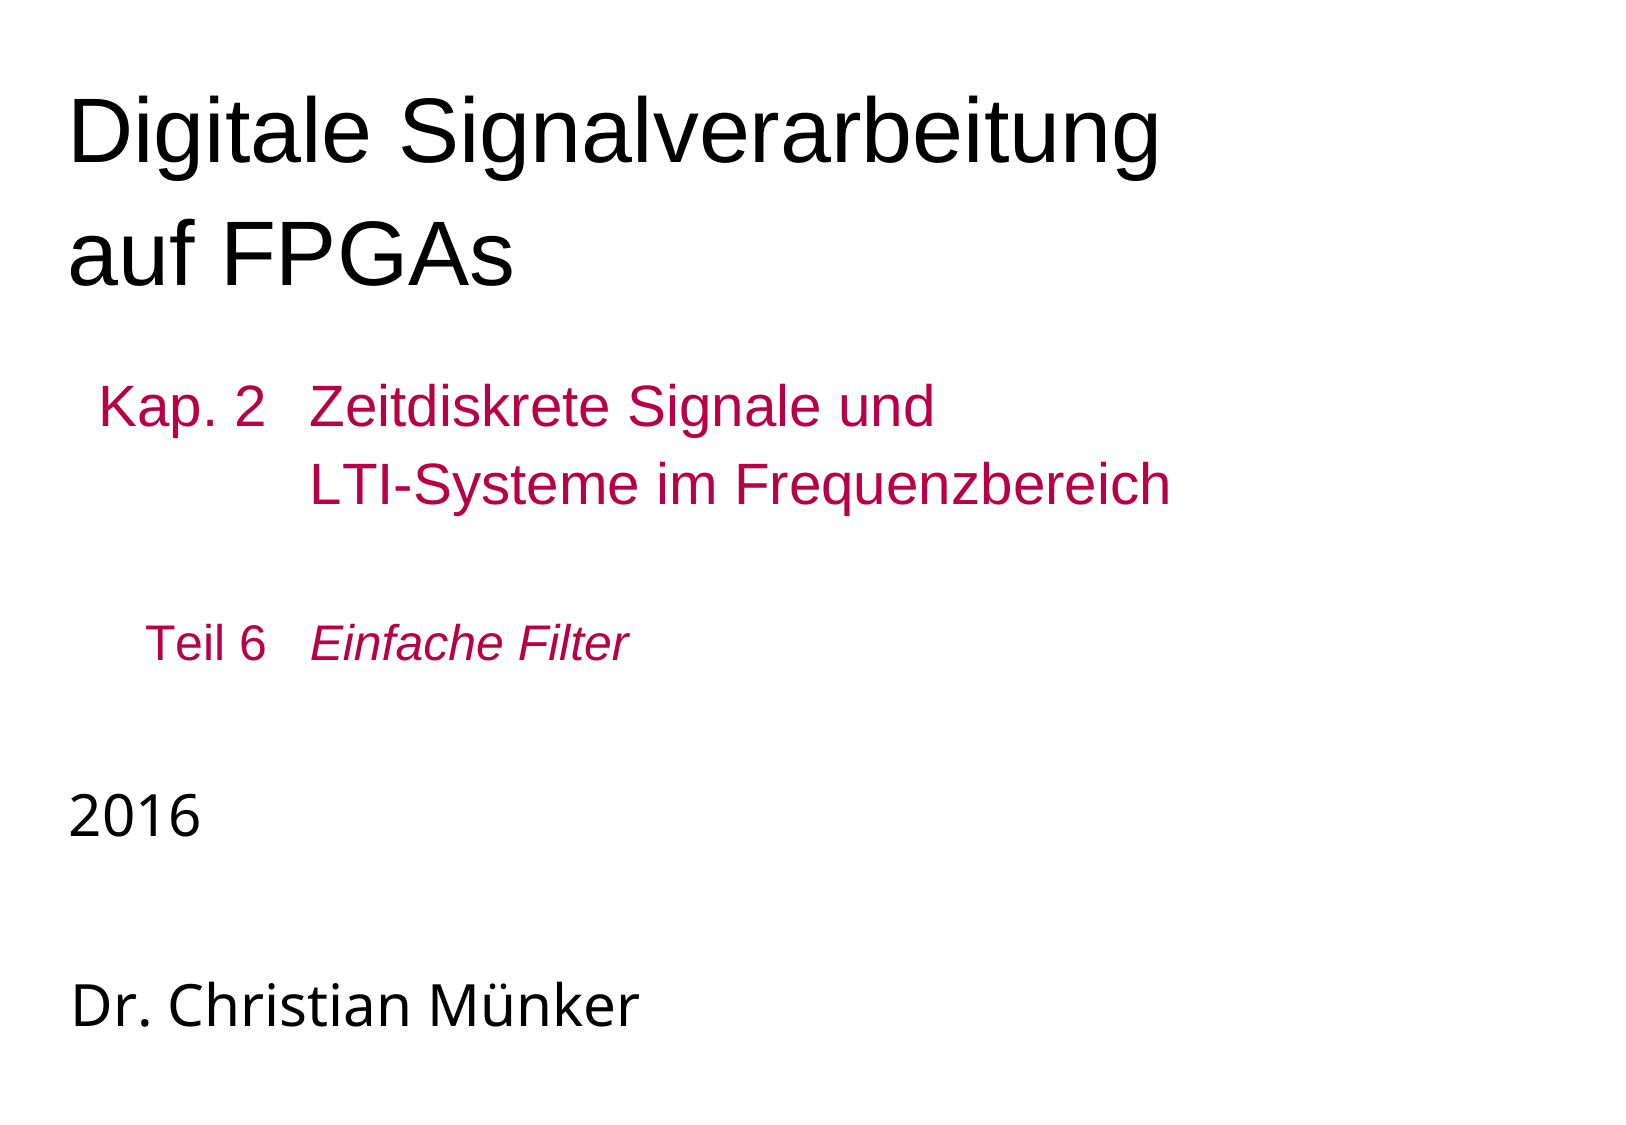

Digitale Signalverarbeitung
auf FPGAs
	 Kap. 2	Zeitdiskrete Signale und
		LTI-Systeme im Frequenzbereich
	Teil 6	Einfache Filter
# 2016
Dr. Christian Münker